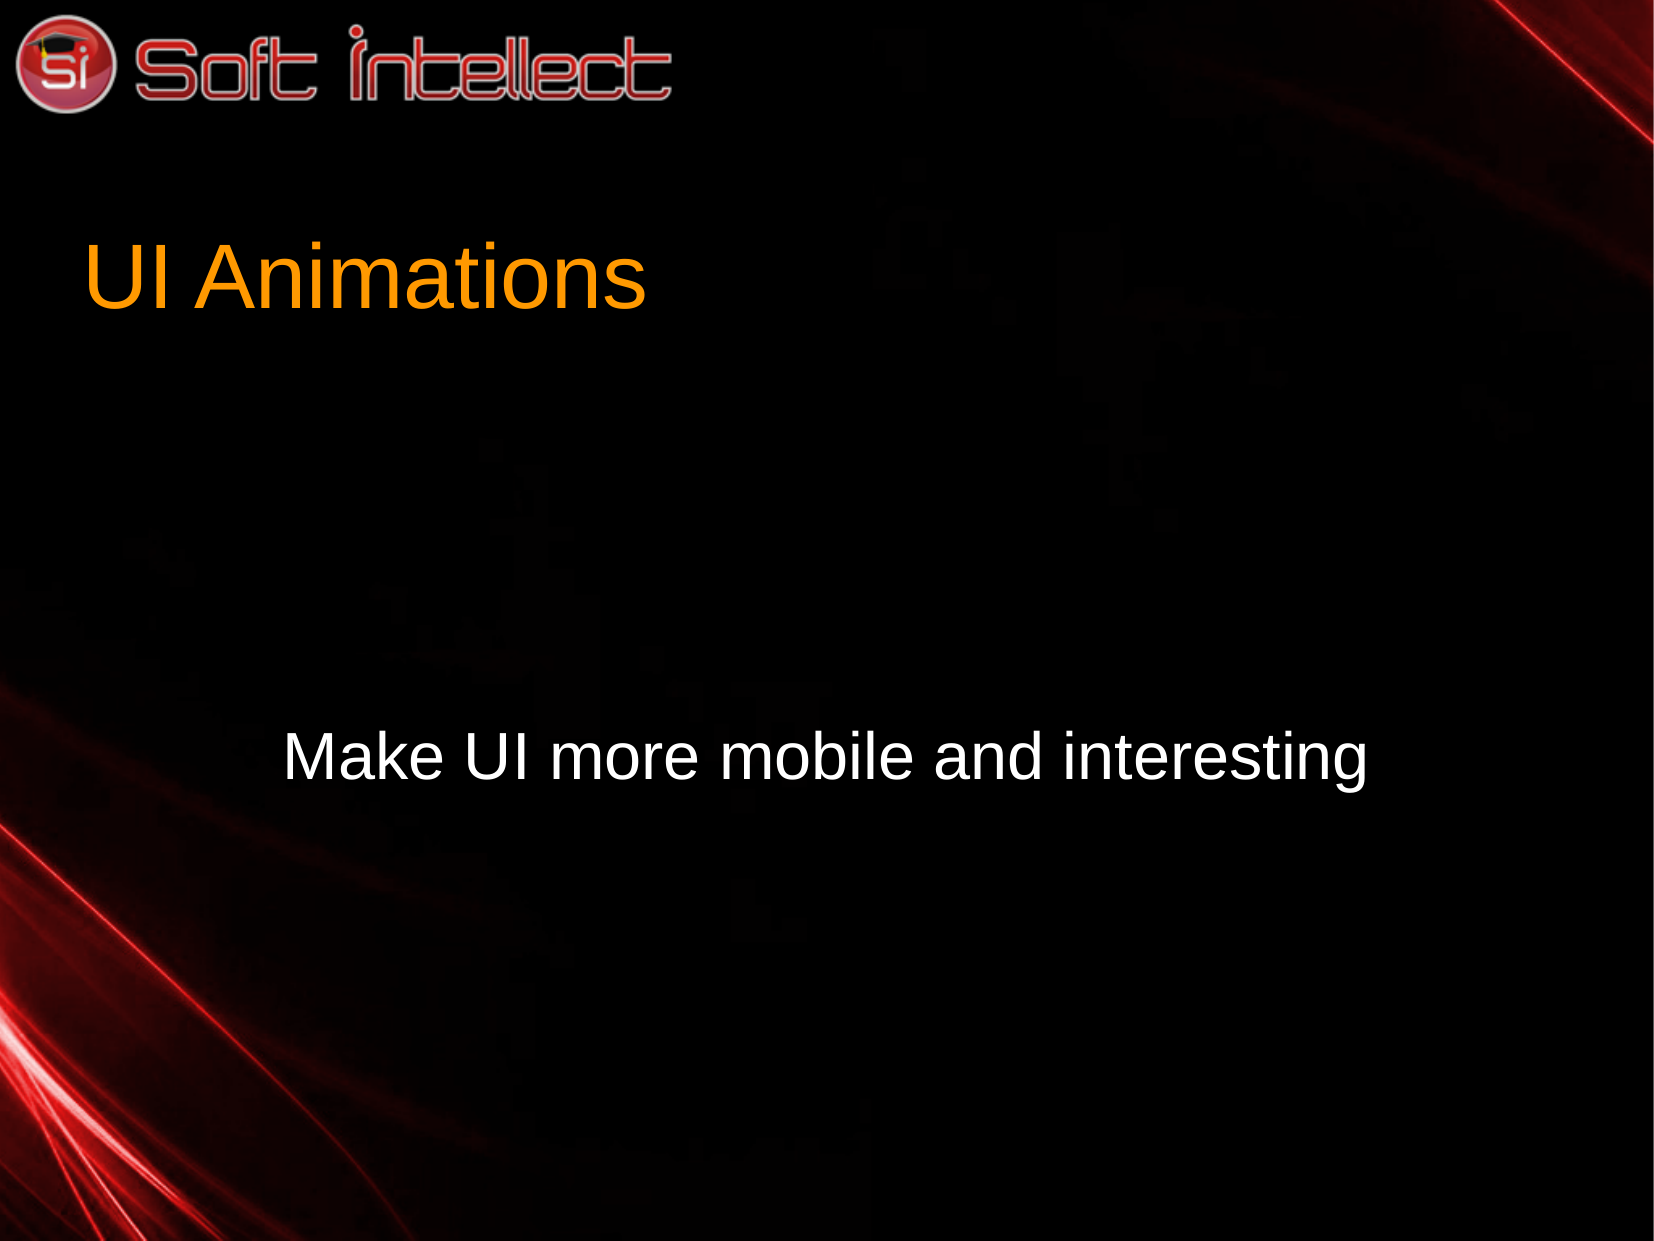

# UI Animations
Make UI more mobile and interesting